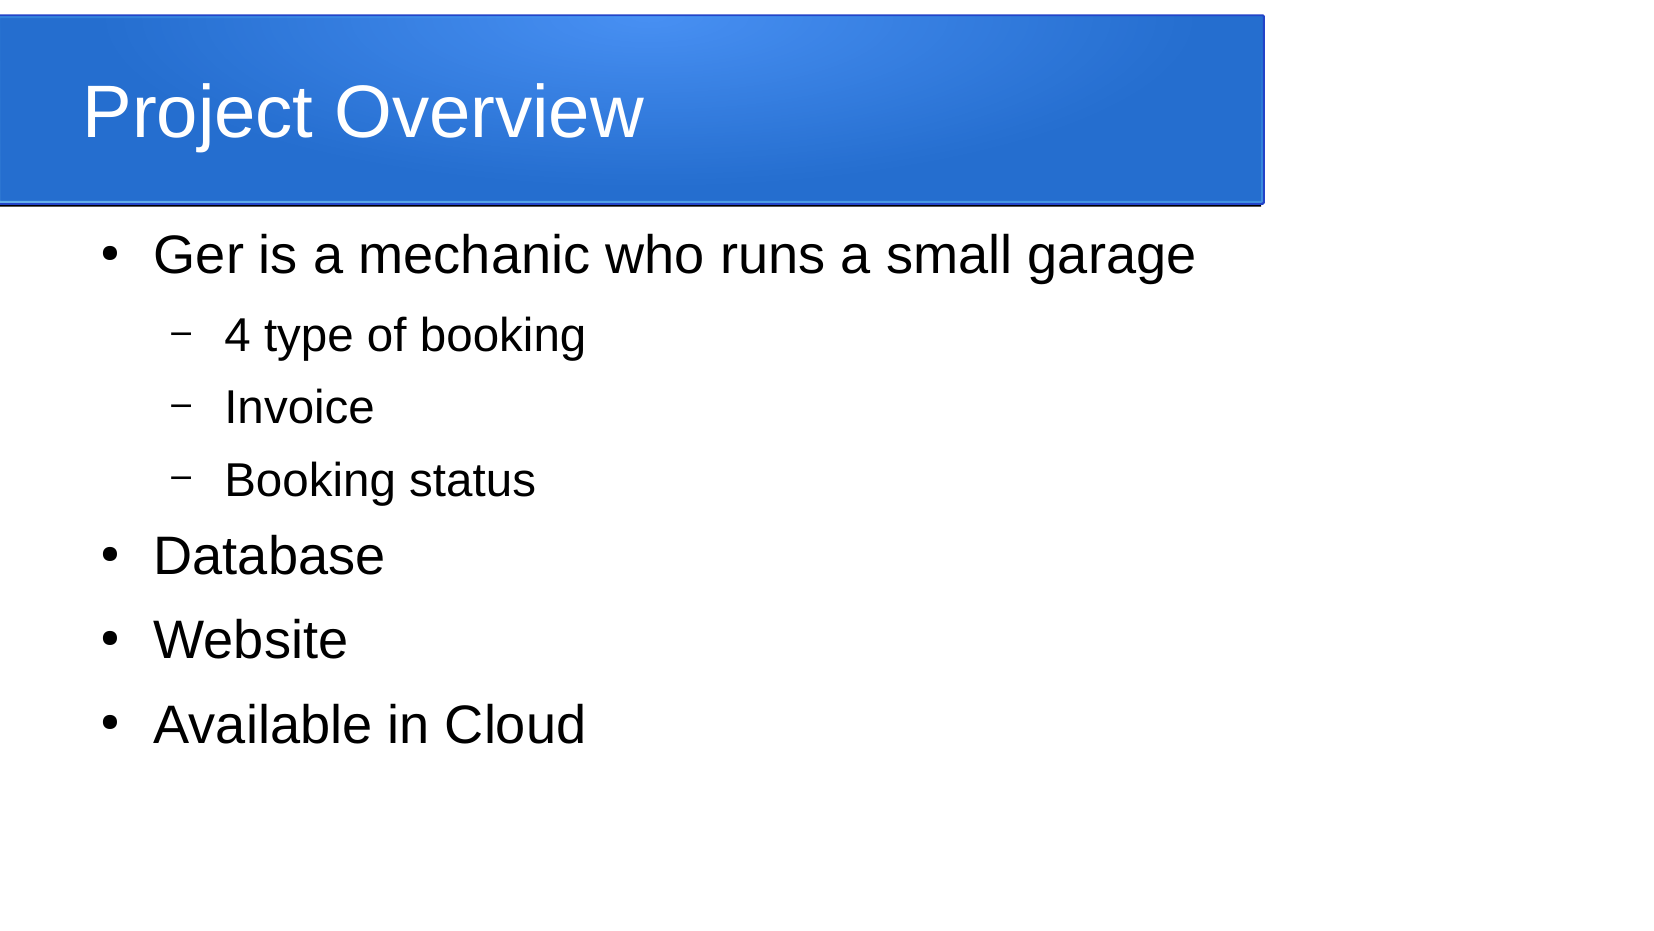

# Project Overview
Ger is a mechanic who runs a small garage
4 type of booking
Invoice
Booking status
Database
Website
Available in Cloud